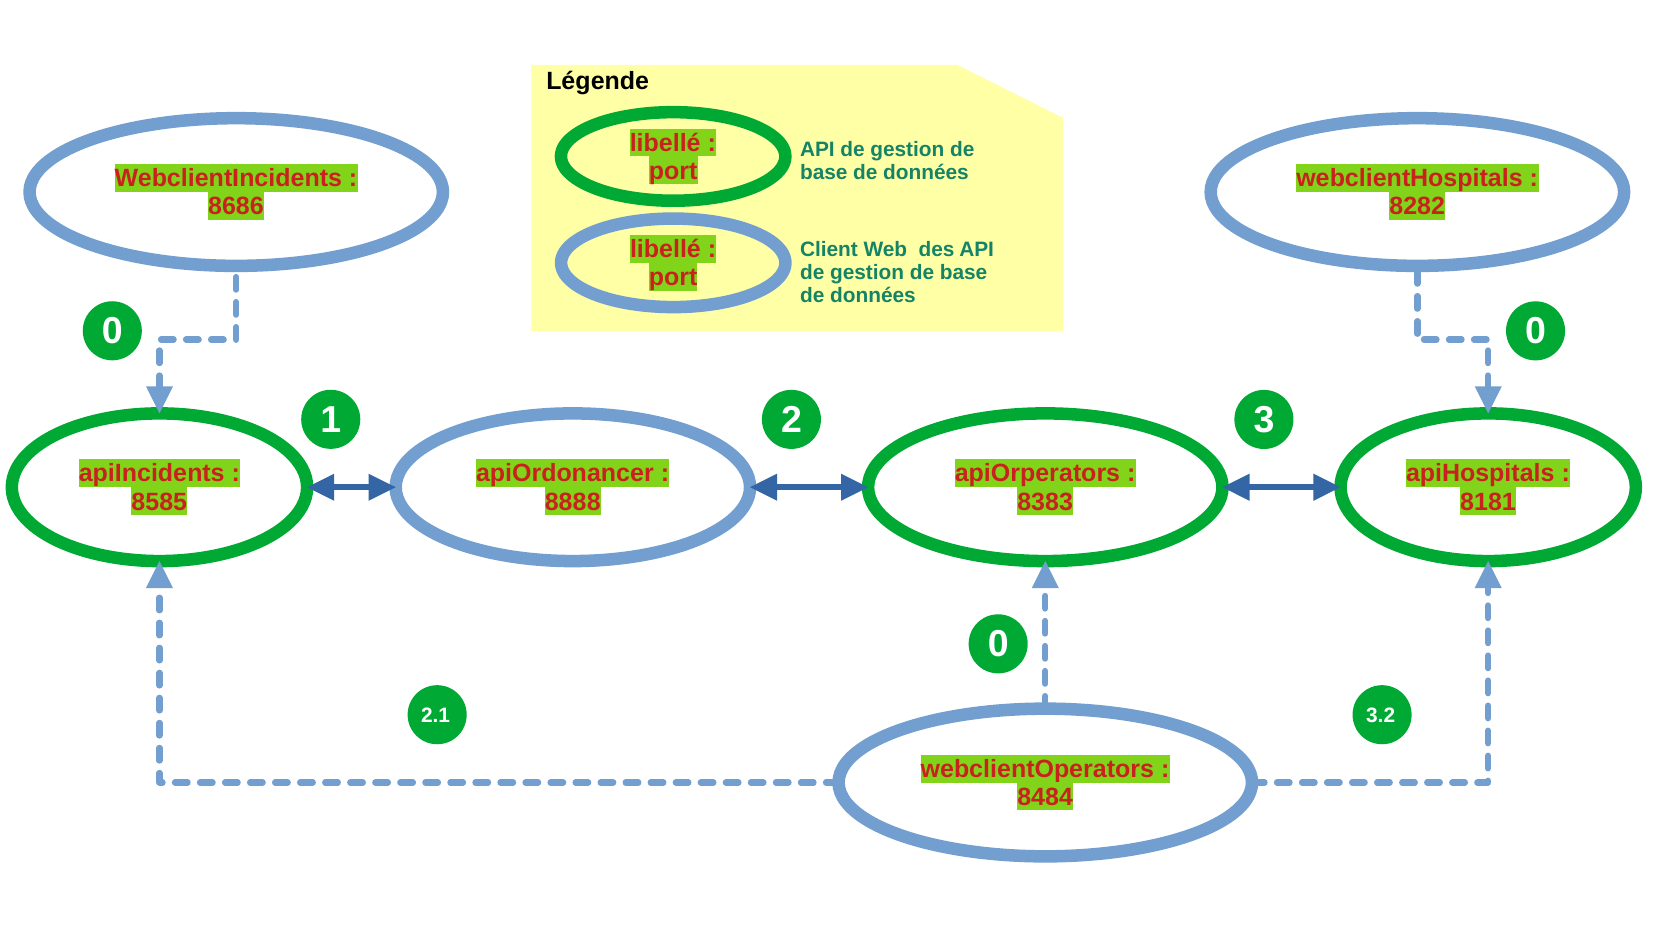

Légende
libellé : port
API de gestion de base de données
libellé : port
Client Web des API de gestion de base de données
WebclientIncidents :
8686
webclientHospitals : 8282
0
0
1
2
3
apiIncidents : 8585
apiOrdonancer : 8888
apiOrperators : 8383
apiHospitals : 8181
0
2.1
3.2
webclientOperators : 8484